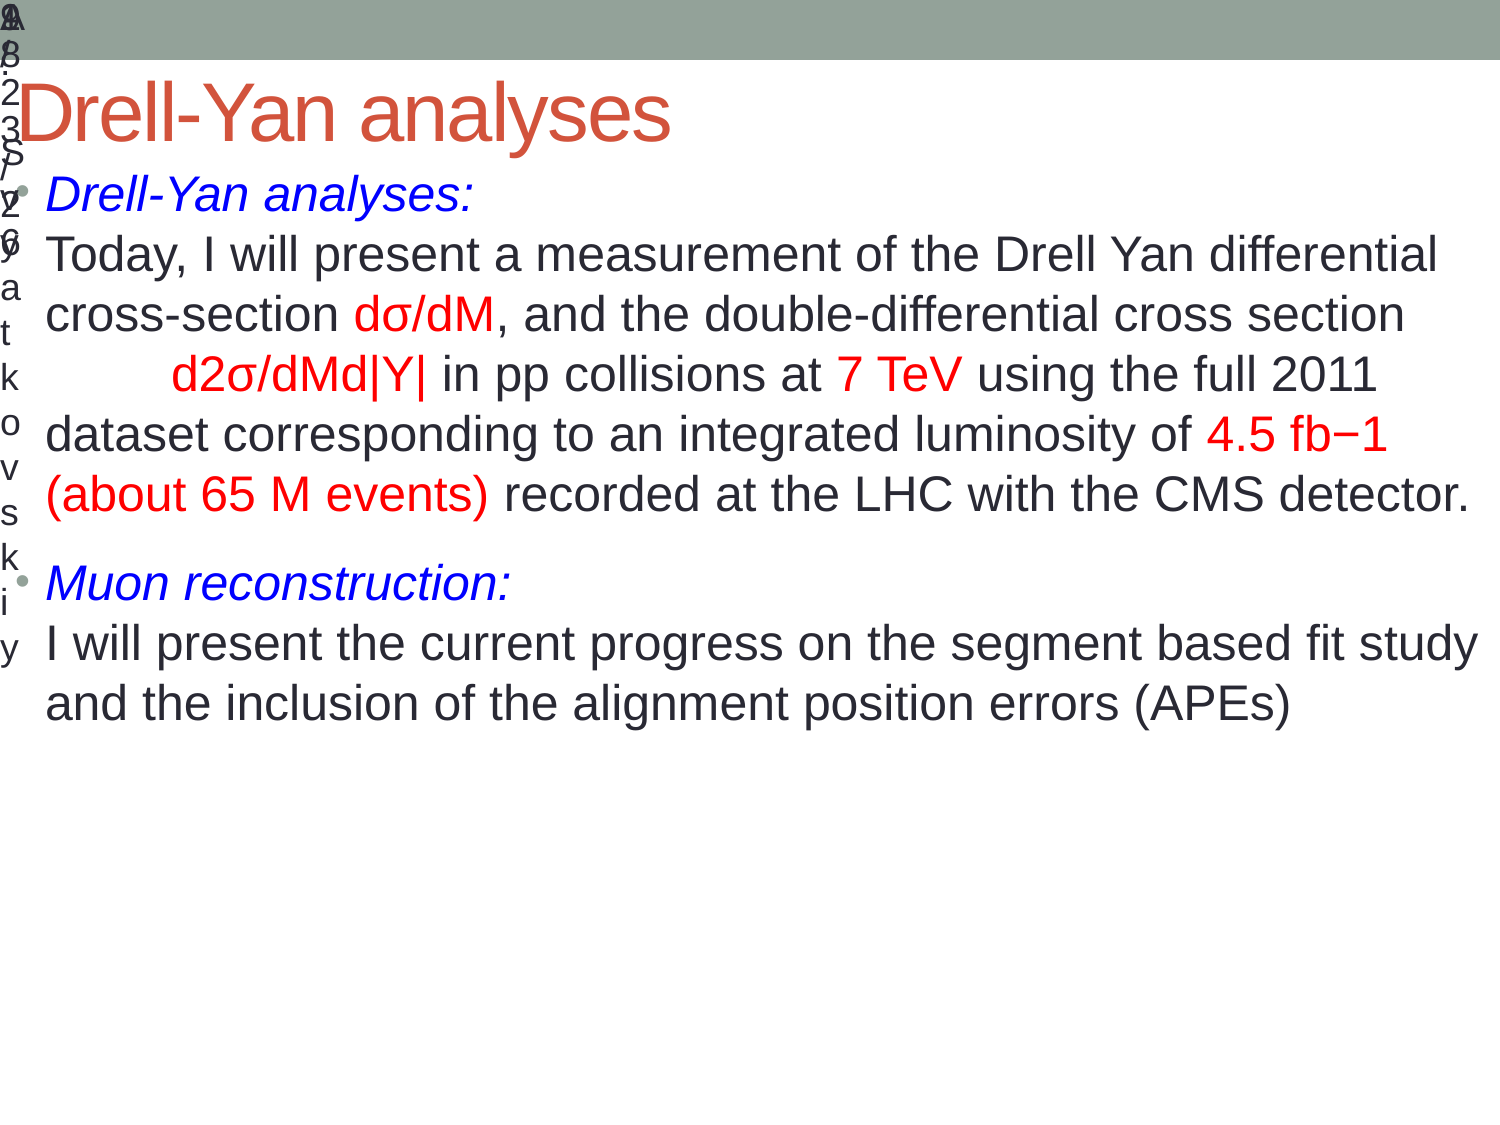

A. Svyatkovskiy
# Drell-Yan analyses
Drell-Yan analyses:
Today, I will present a measurement of the Drell Yan differential cross-section dσ/dM, and the double-differential cross section d2σ/dMd|Y| in pp collisions at 7 TeV using the full 2011 dataset corresponding to an integrated luminosity of 4.5 fb−1 (about 65 M events) recorded at the LHC with the CMS detector.
Muon reconstruction:
I will present the current progress on the segment based fit study and the inclusion of the alignment position errors (APEs)